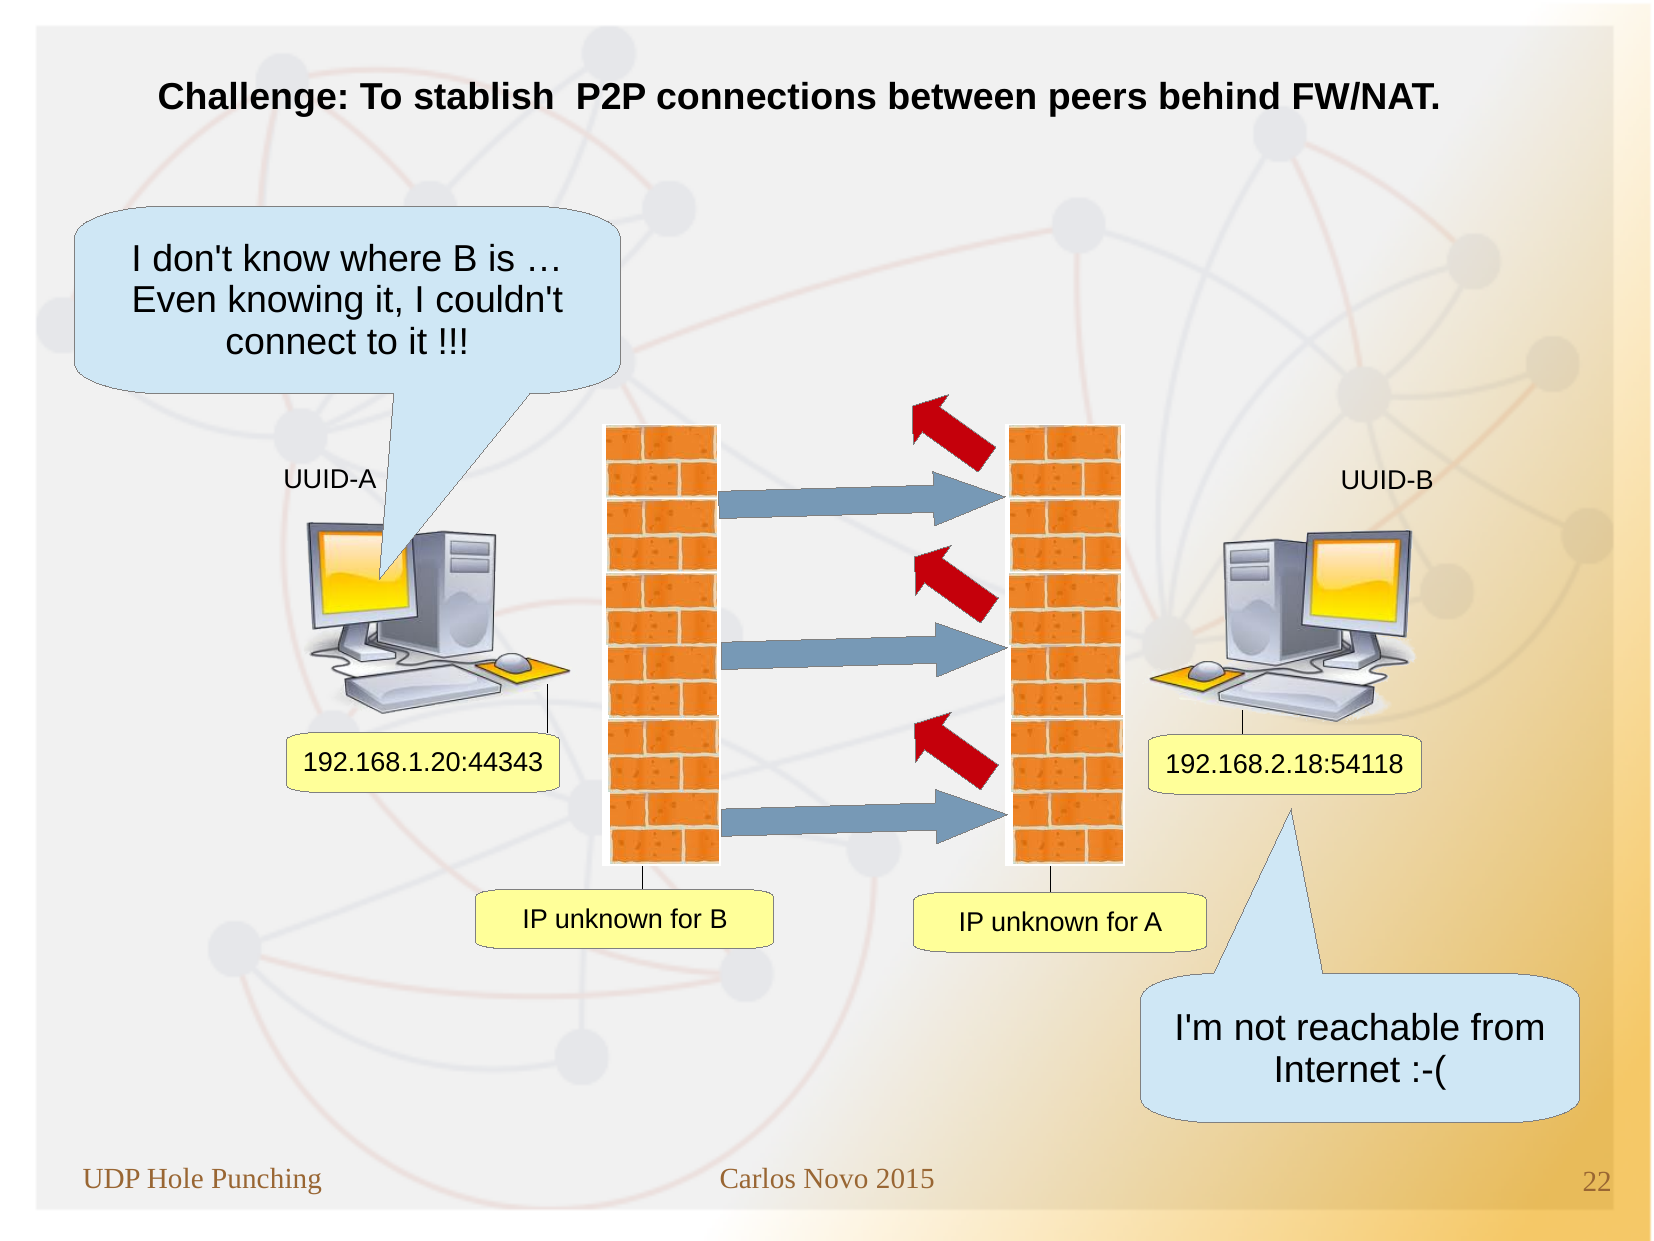

Challenge: To stablish P2P connections between peers behind FW/NAT.
I don't know where B is …
Even knowing it, I couldn't
connect to it !!!
UUID-A
UUID-B
192.168.1.20:44343
192.168.2.18:54118
IP unknown for A
IP unknown for B
I'm not reachable from
Internet :-(
22